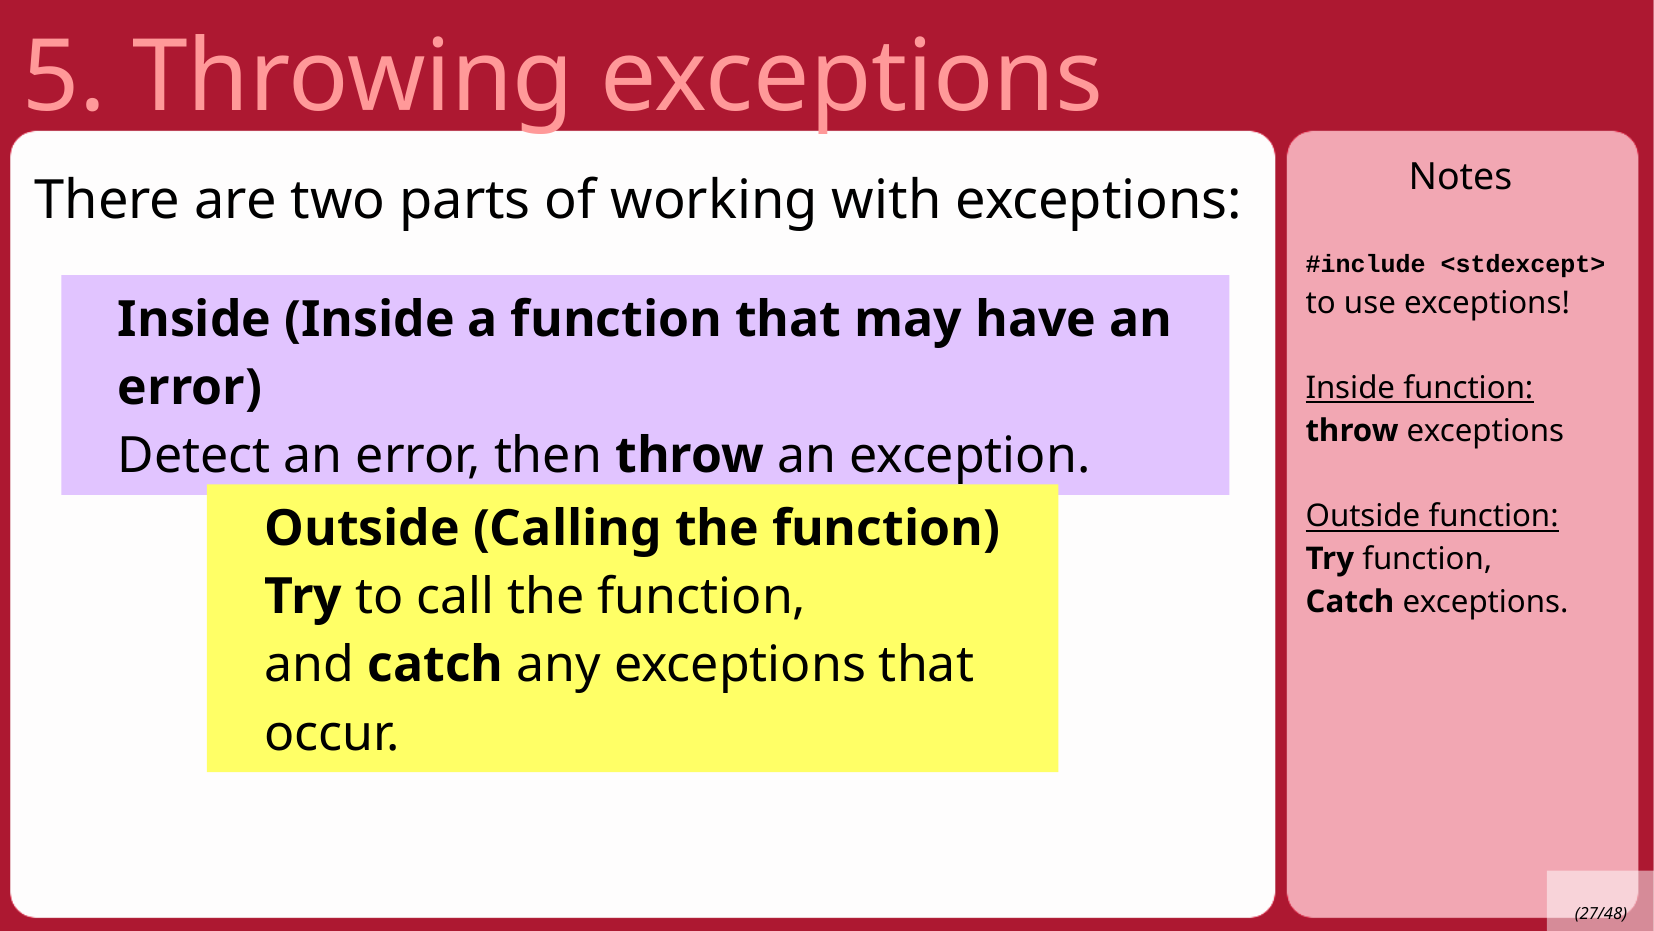

# 5. Throwing exceptions
Notes
#include <stdexcept>
to use exceptions!
Inside function:
throw exceptions
Outside function:
Try function,
Catch exceptions.
There are two parts of working with exceptions:
Inside (Inside a function that may have an error)
Detect an error, then throw an exception.
Outside (Calling the function)
Try to call the function,
and catch any exceptions that occur.